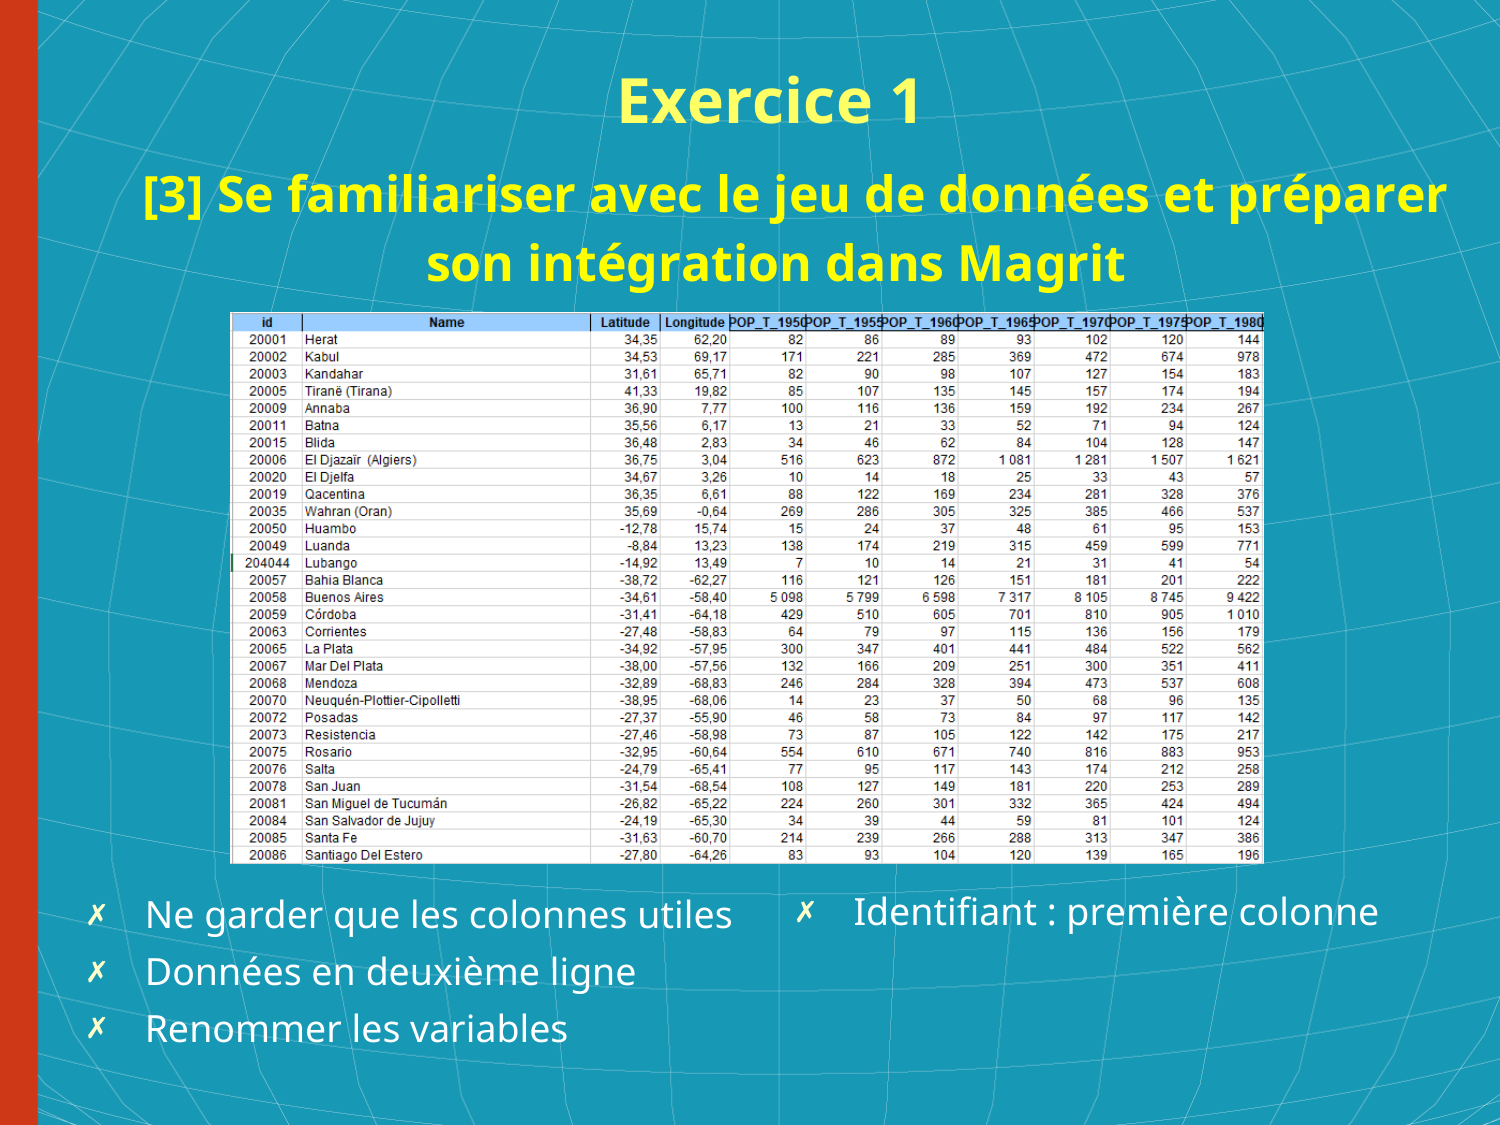

# Exercice 1
[3] Se familiariser avec le jeu de données et préparer son intégration dans Magrit
Identifiant : première colonne
Ne garder que les colonnes utiles
Données en deuxième ligne
Renommer les variables